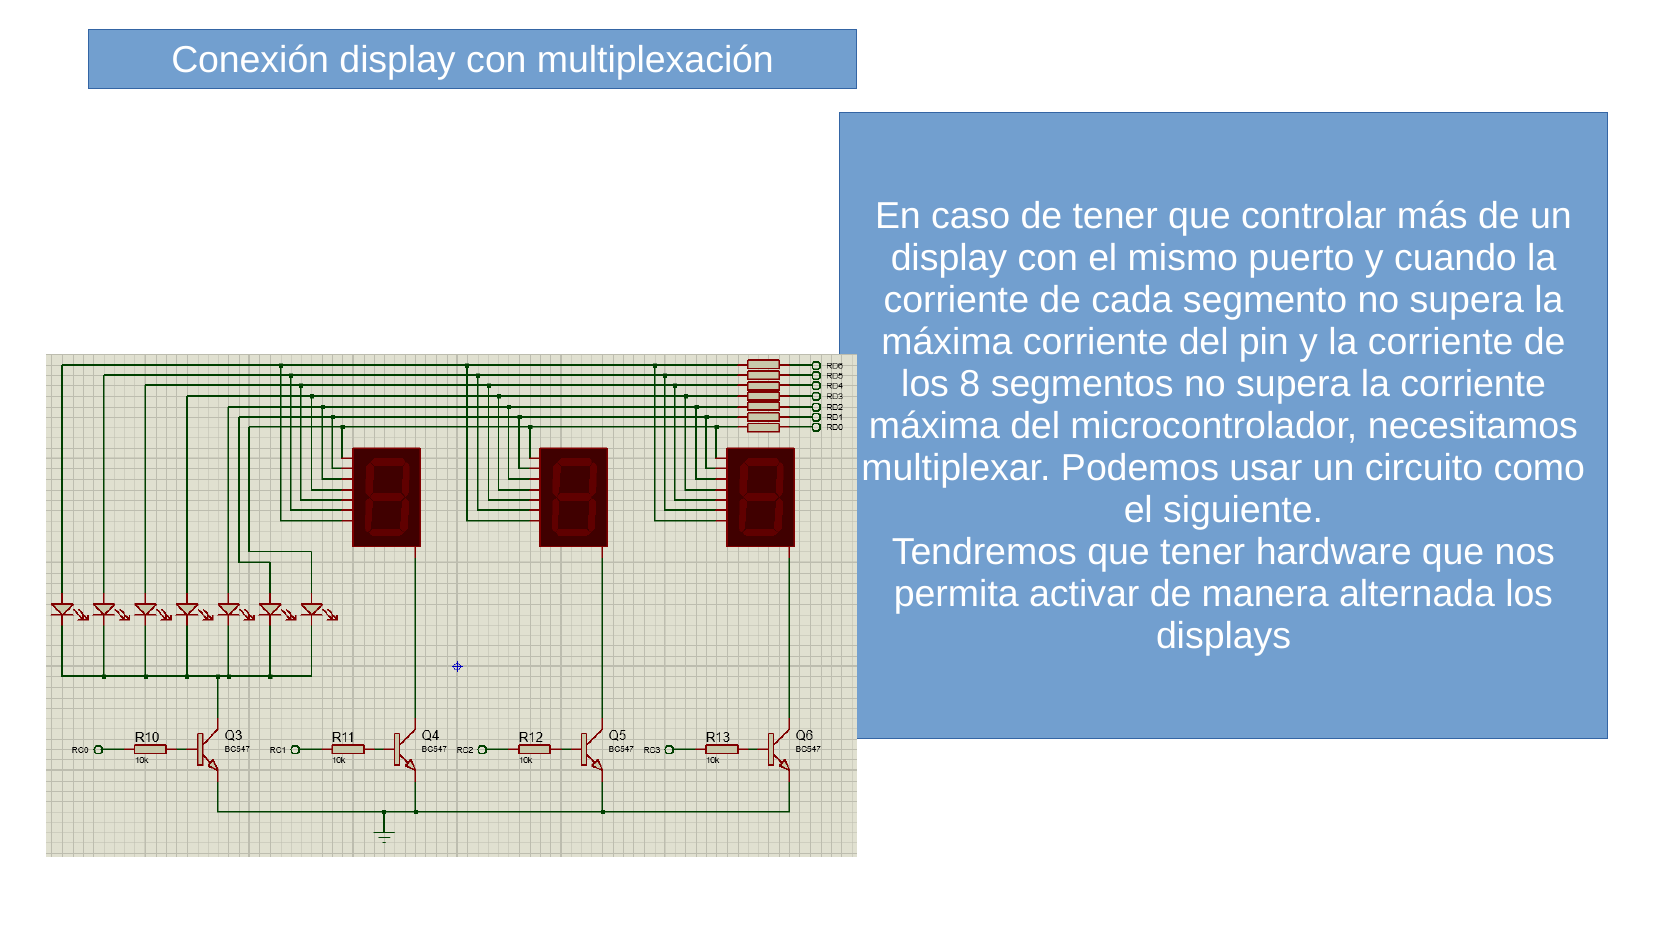

Conexión display con multiplexación
En caso de tener que controlar más de un display con el mismo puerto y cuando la corriente de cada segmento no supera la máxima corriente del pin y la corriente de los 8 segmentos no supera la corriente máxima del microcontrolador, necesitamos multiplexar. Podemos usar un circuito como el siguiente.
Tendremos que tener hardware que nos permita activar de manera alternada los displays